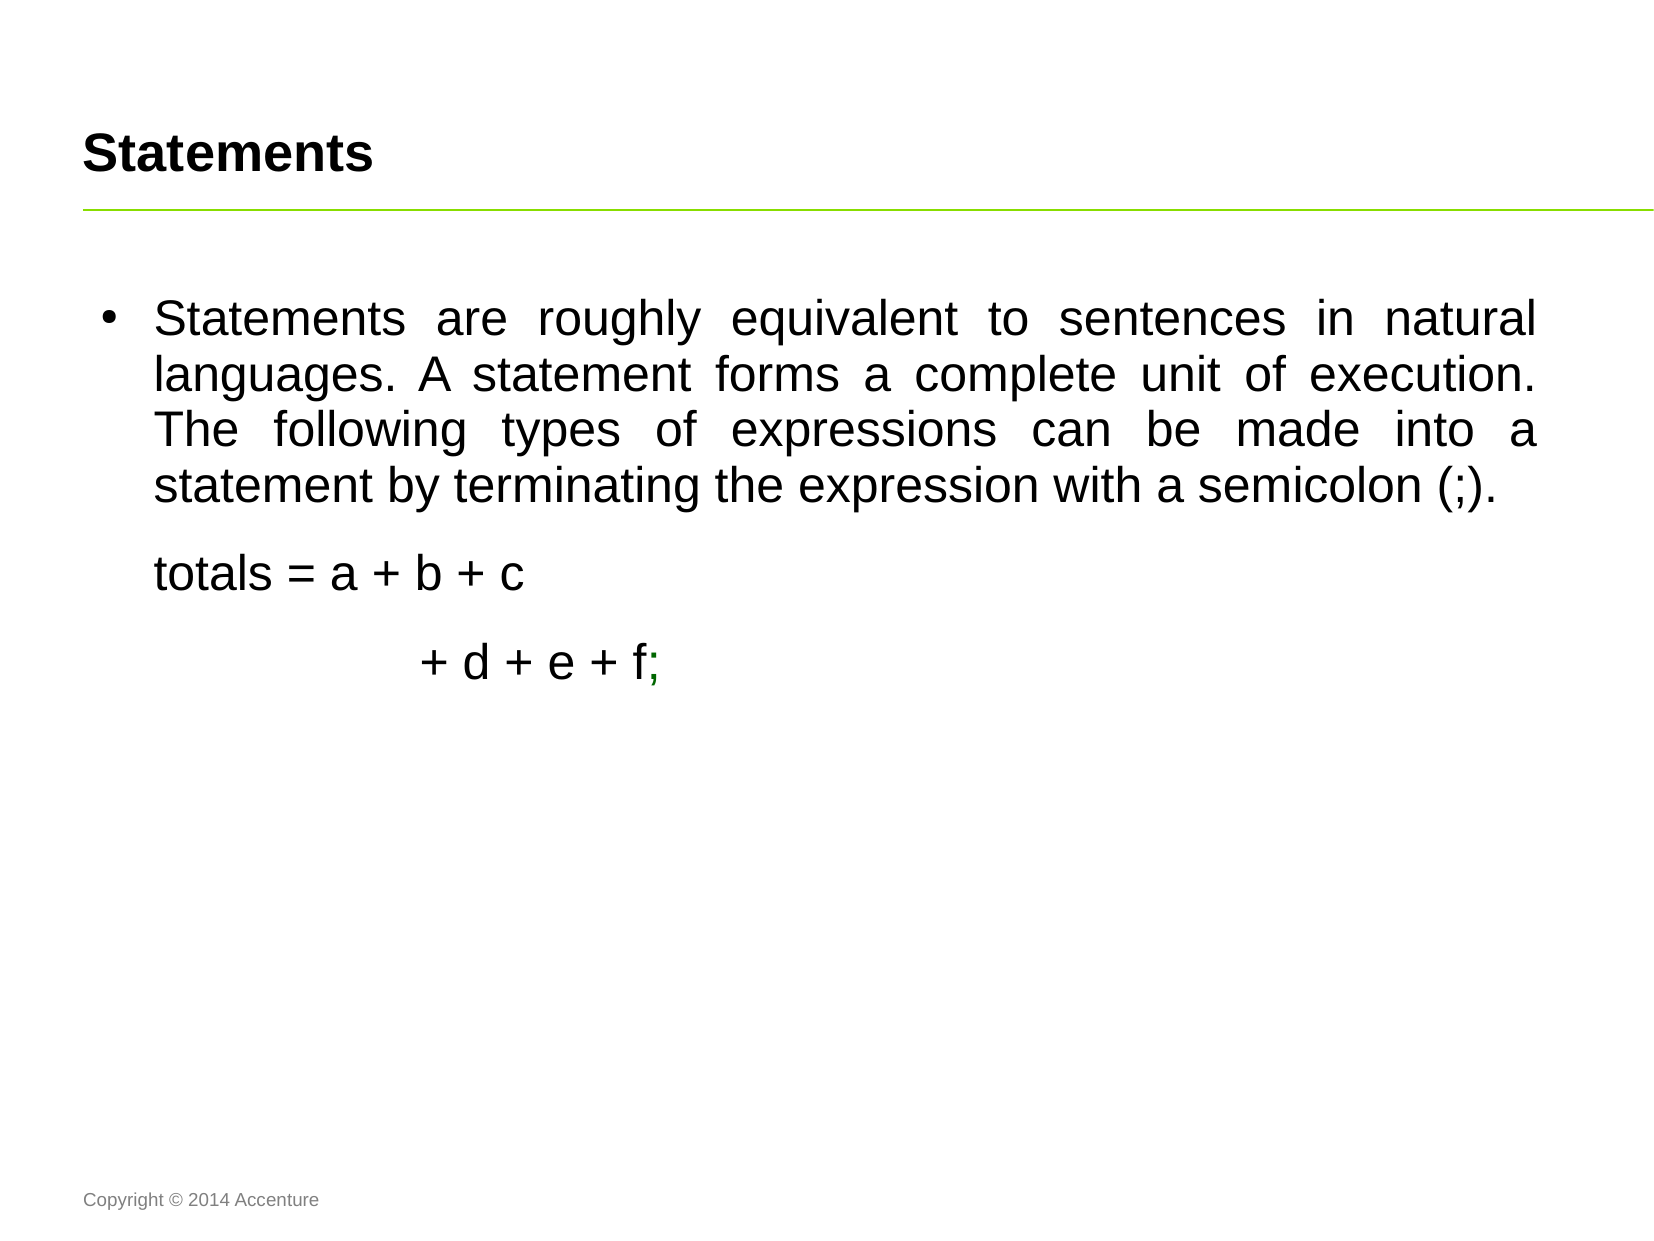

# Statements
Statements are roughly equivalent to sentences in natural languages. A statement forms a complete unit of execution. The following types of expressions can be made into a statement by terminating the expression with a semicolon (;).
totals = a + b + c
 + d + e + f;